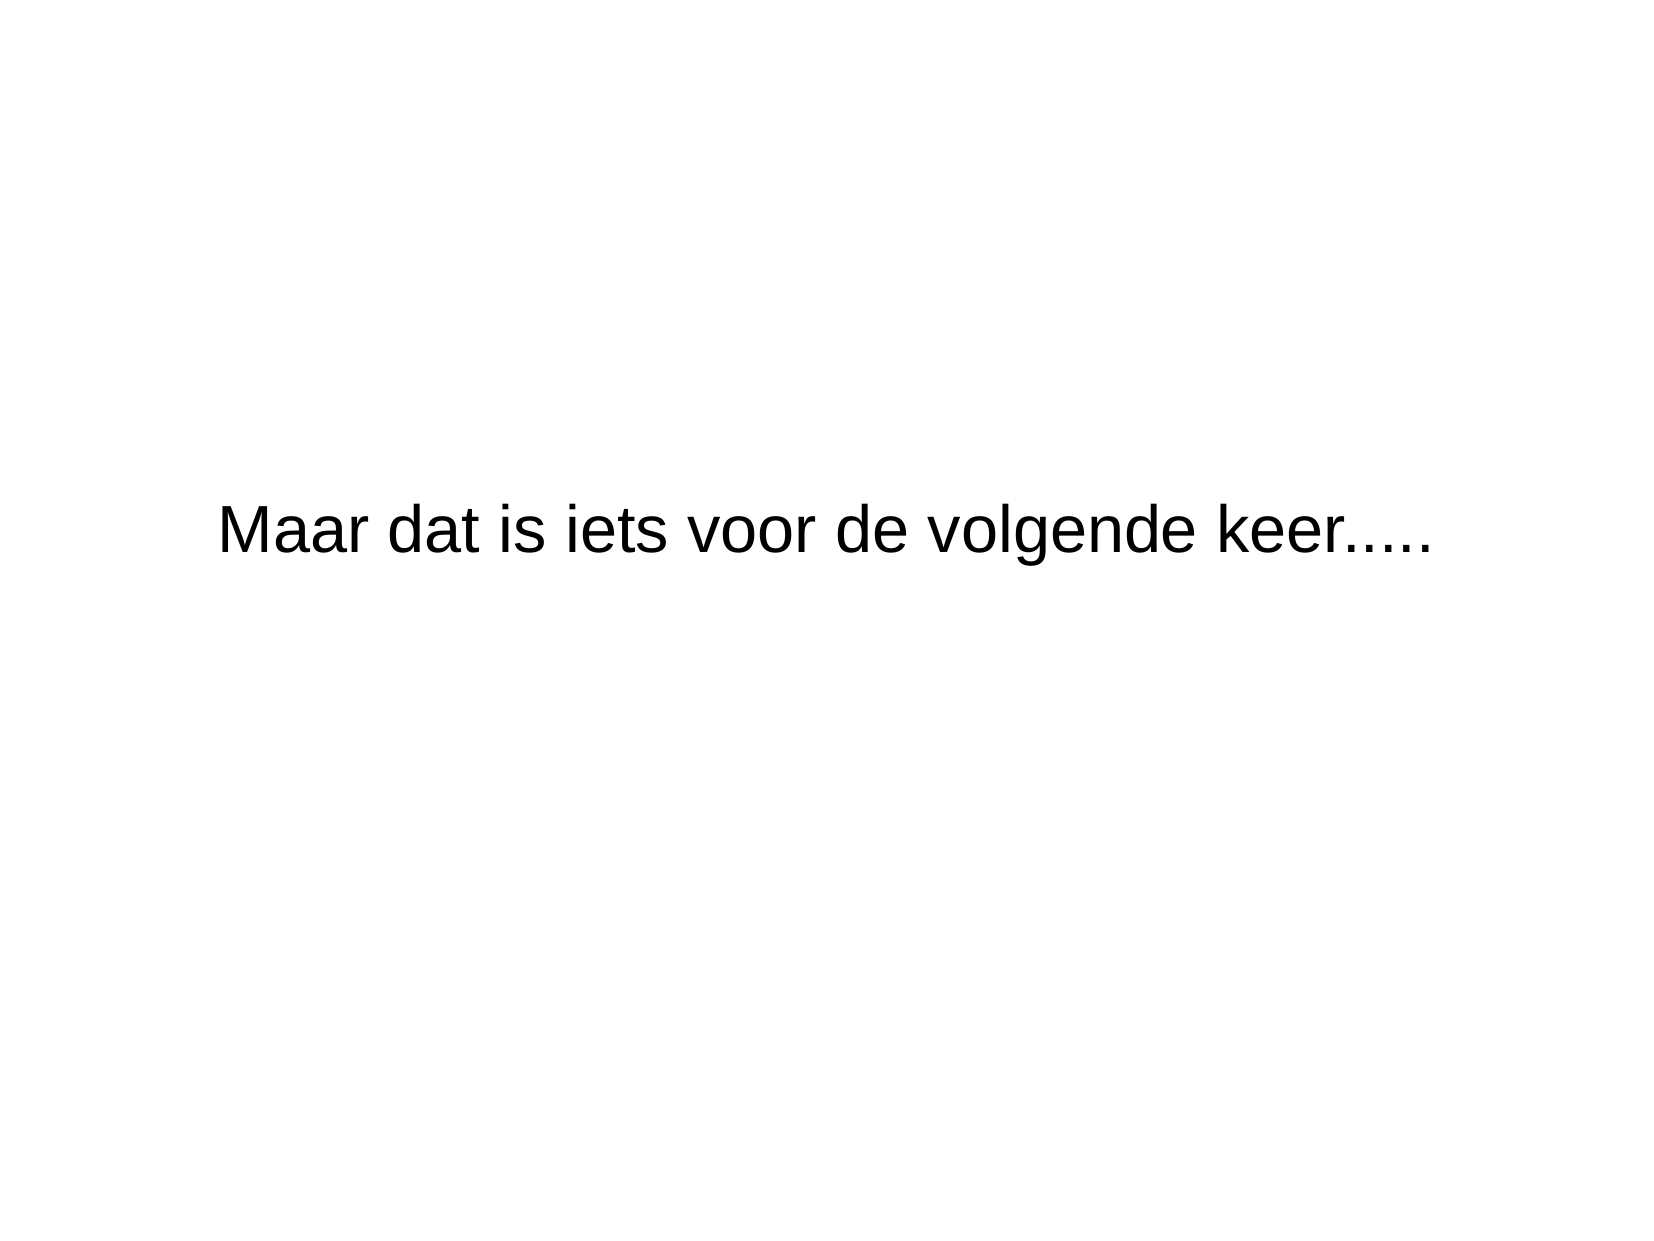

# Maar dat is iets voor de volgende keer.....